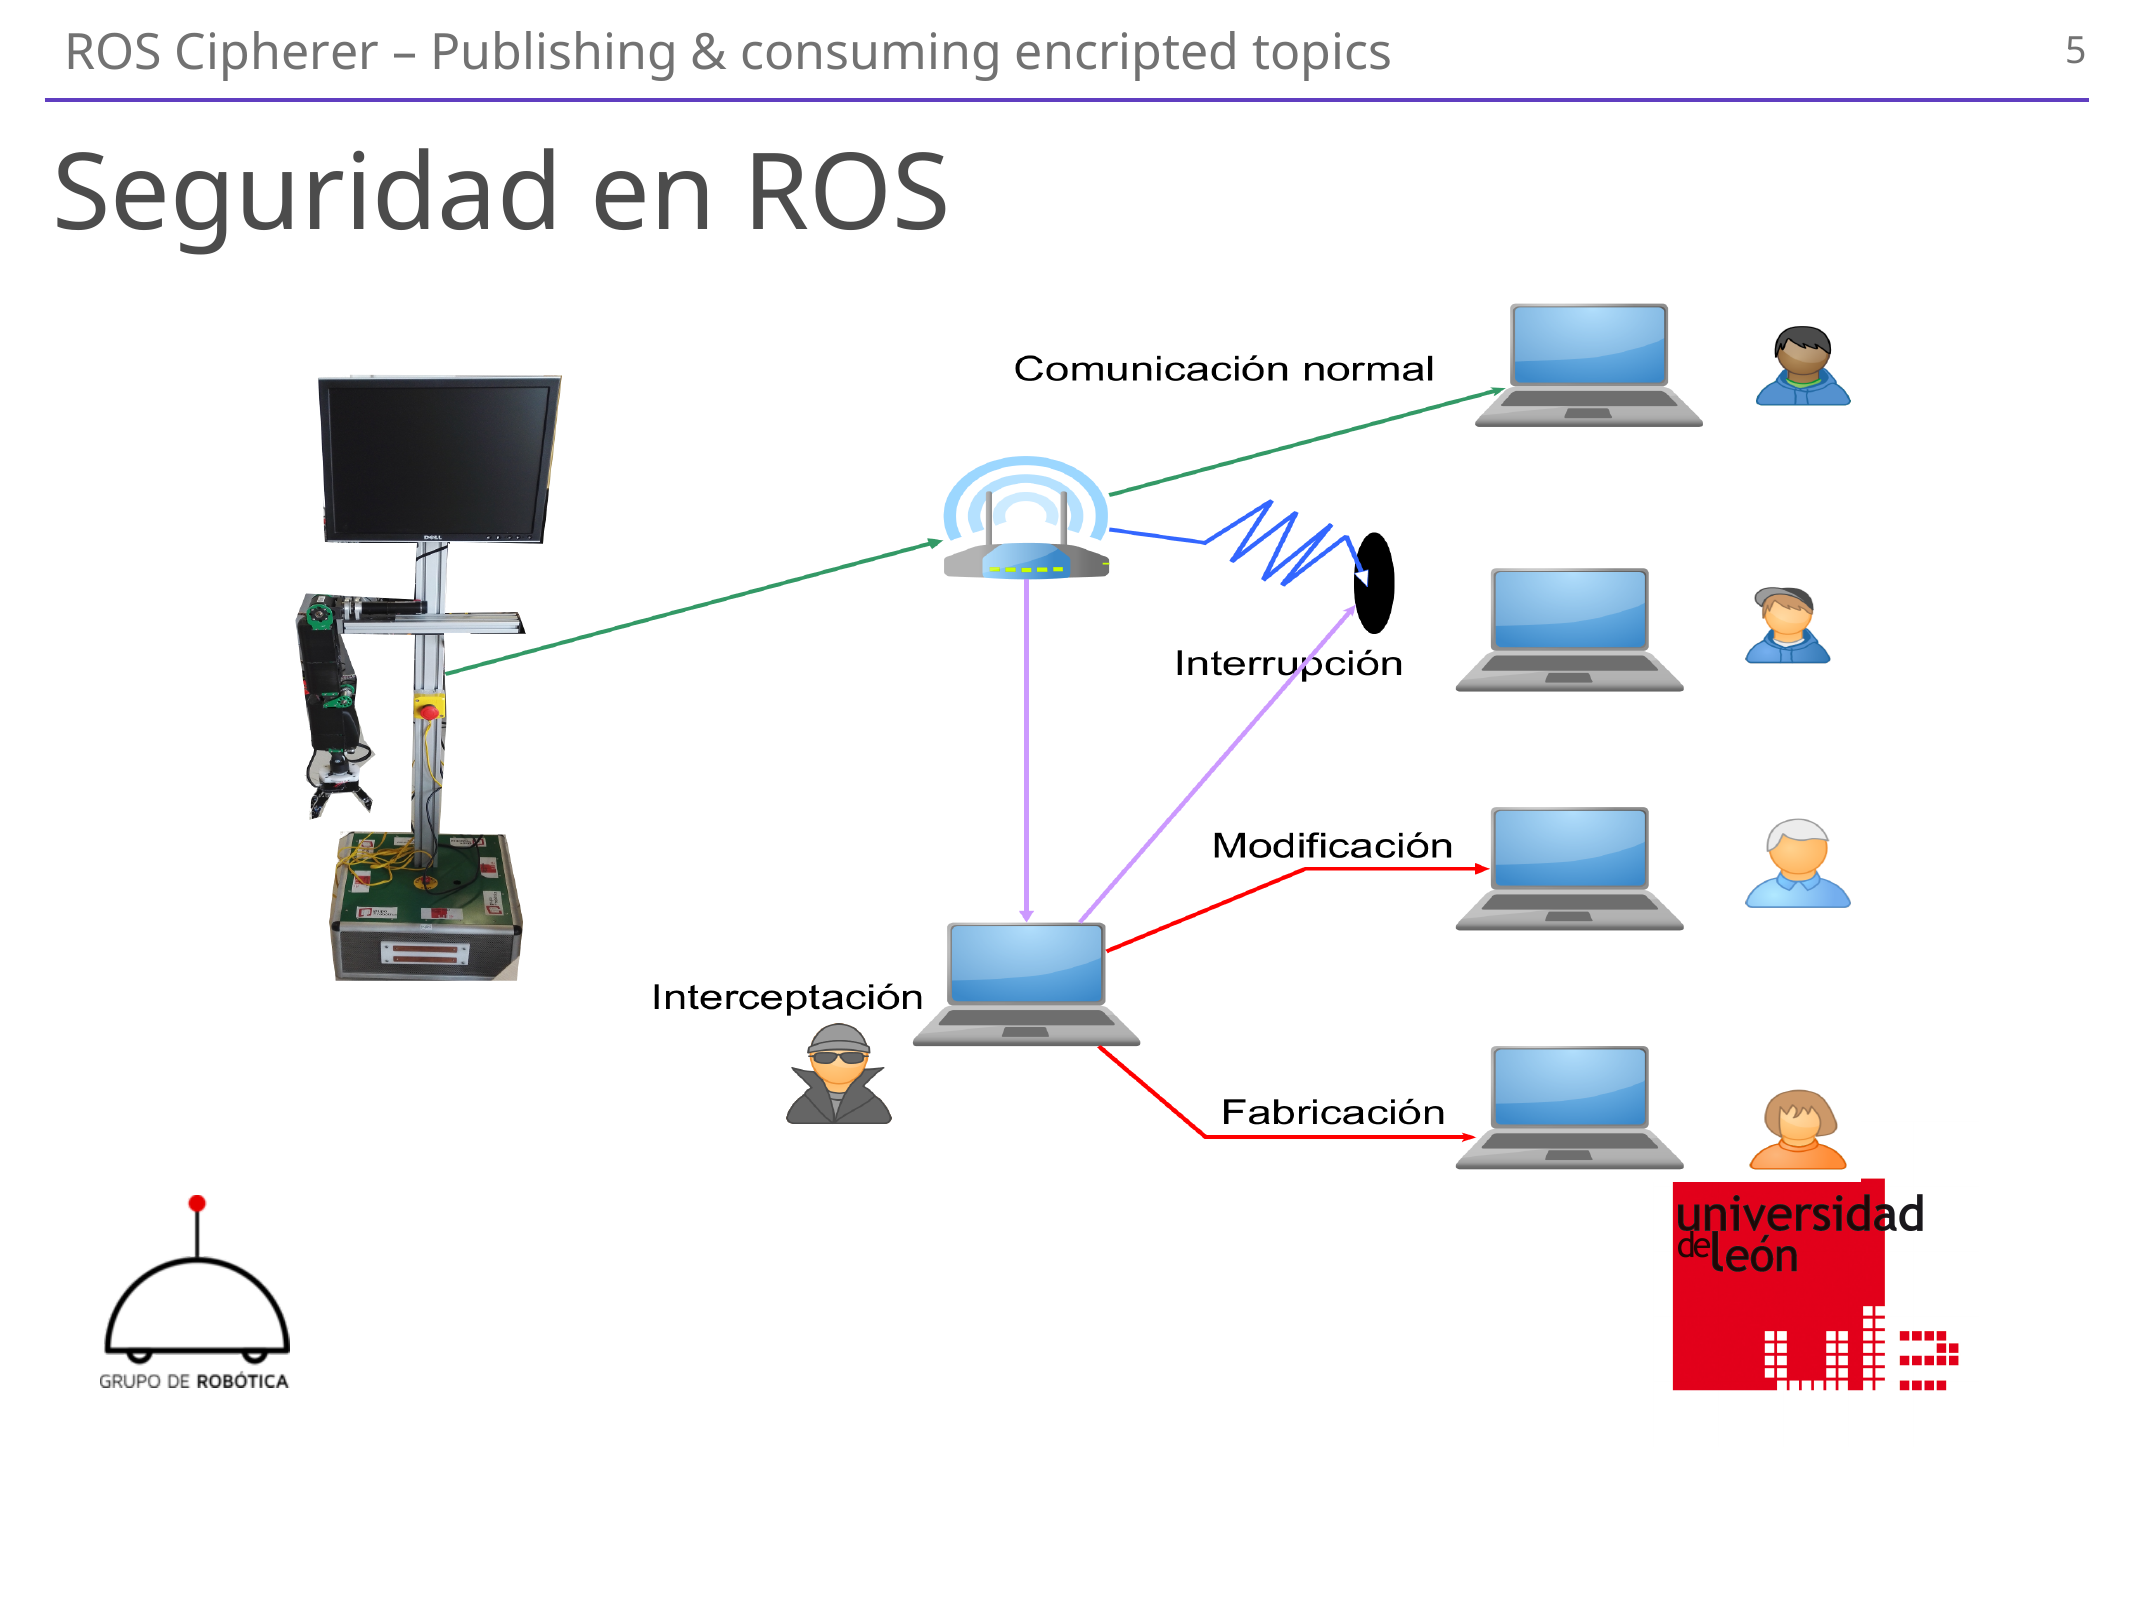

ROS Cipherer – Publishing & consuming encripted topics
5
# Seguridad en ROS